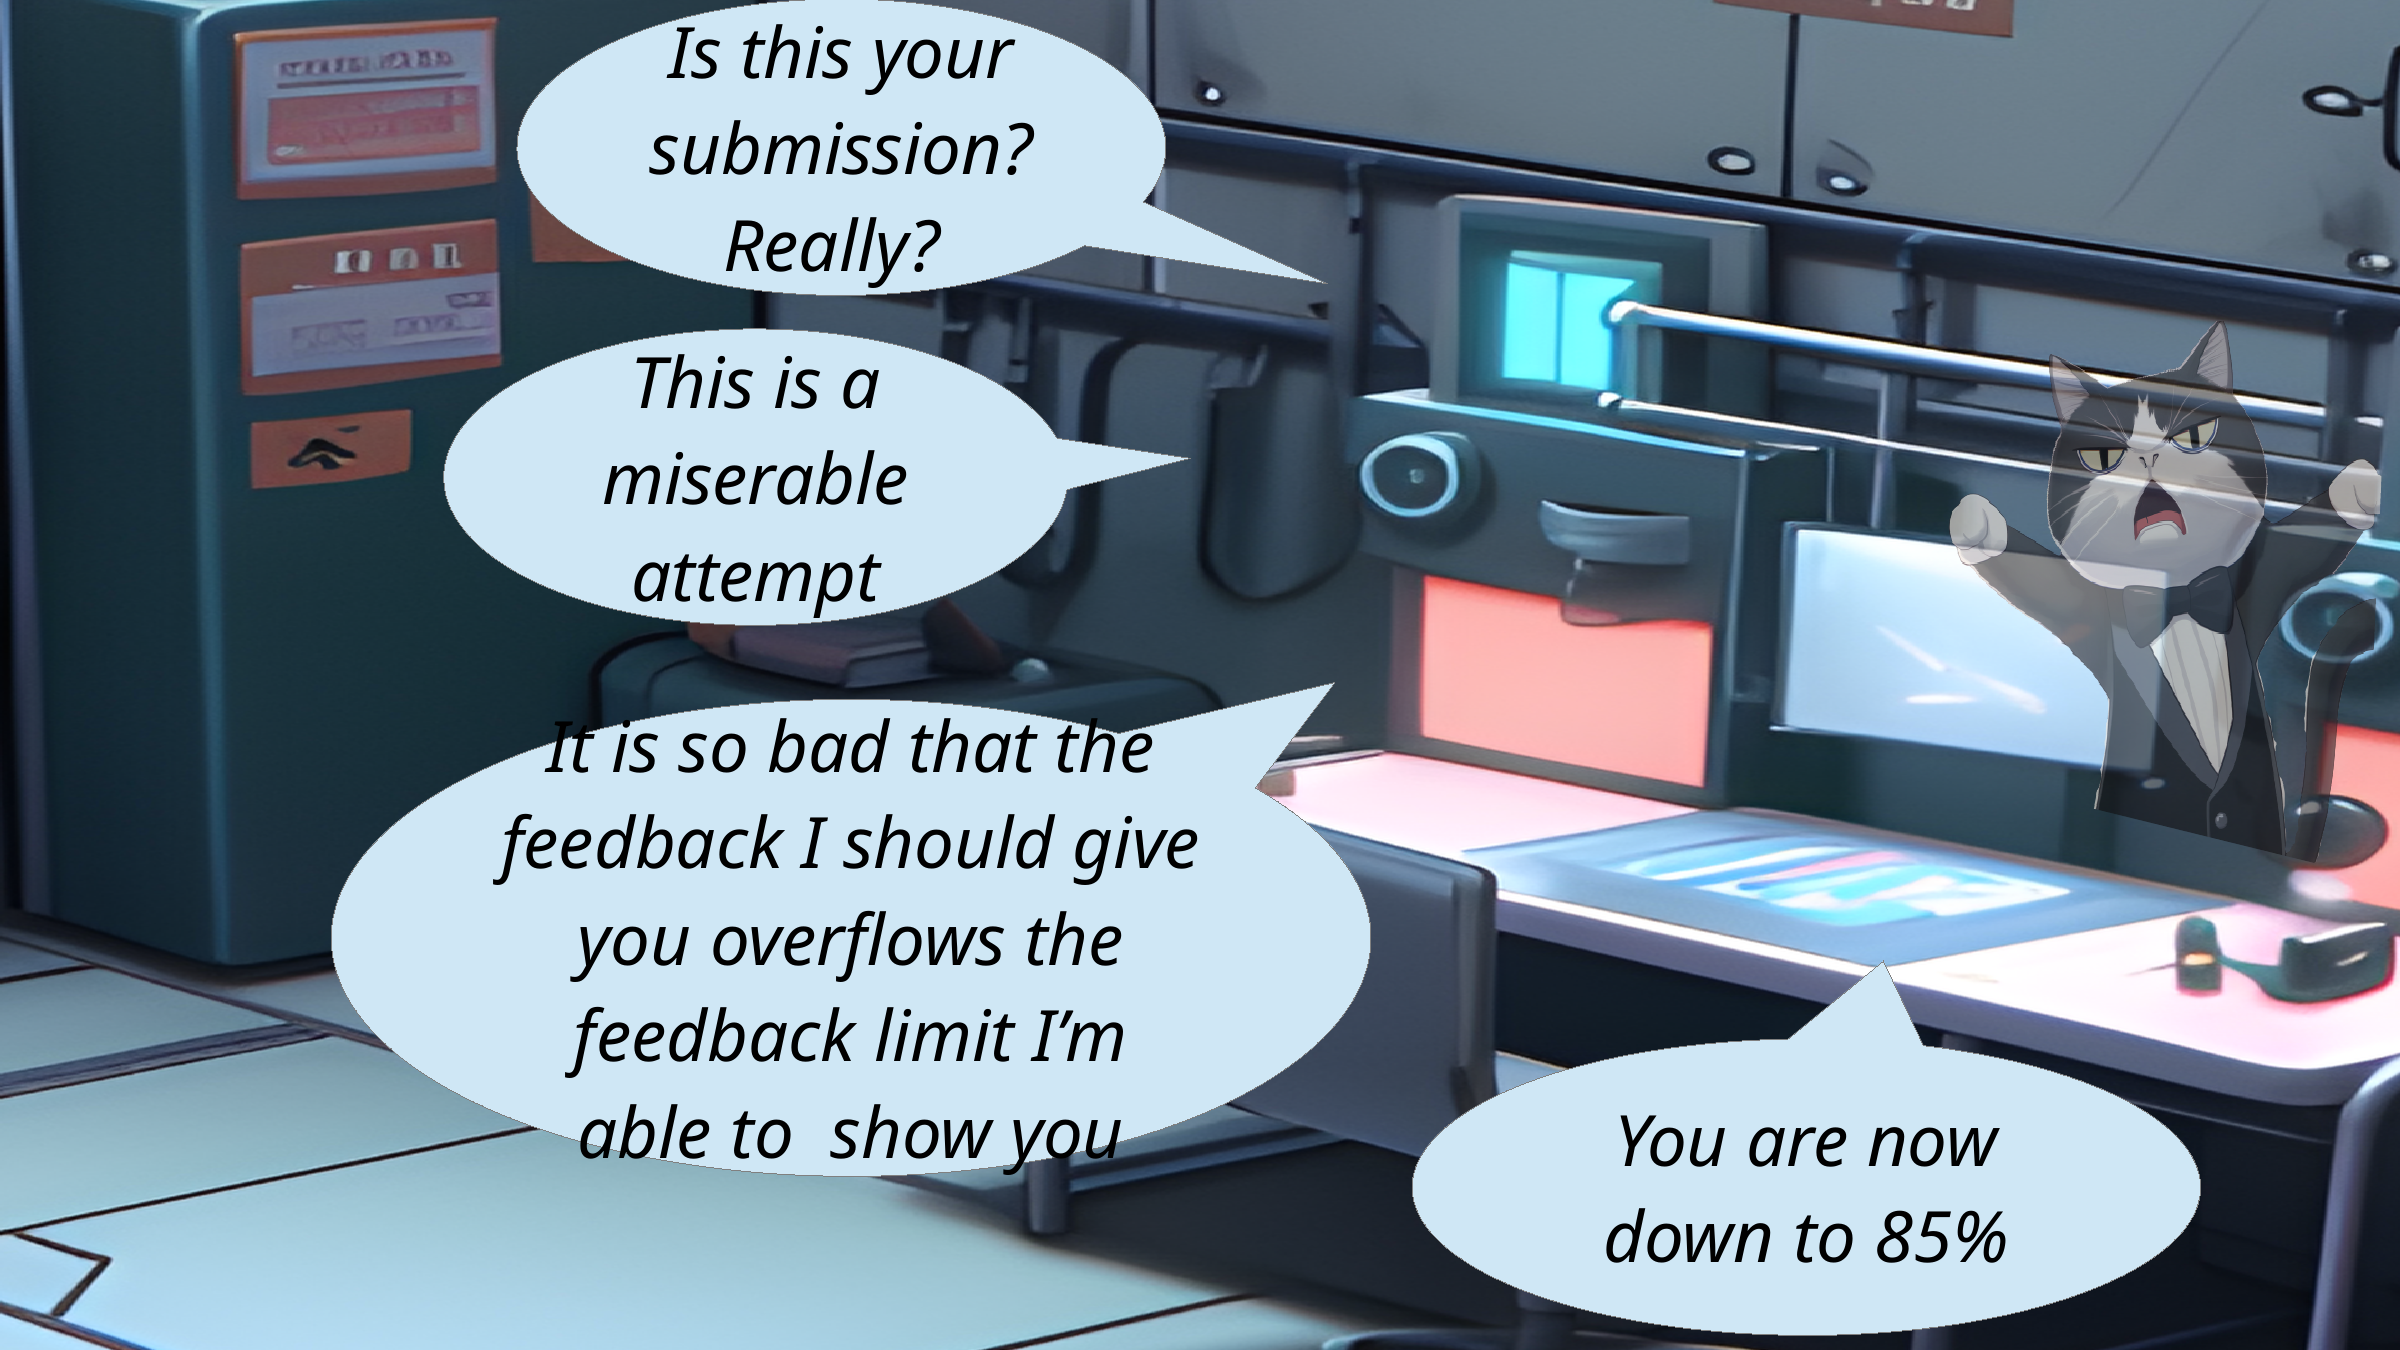

Is this your submission?Really?
This is a miserable attempt
It is so bad that the feedback I should give you overflows the feedback limit I’m able to show you
You are now
down to 85%